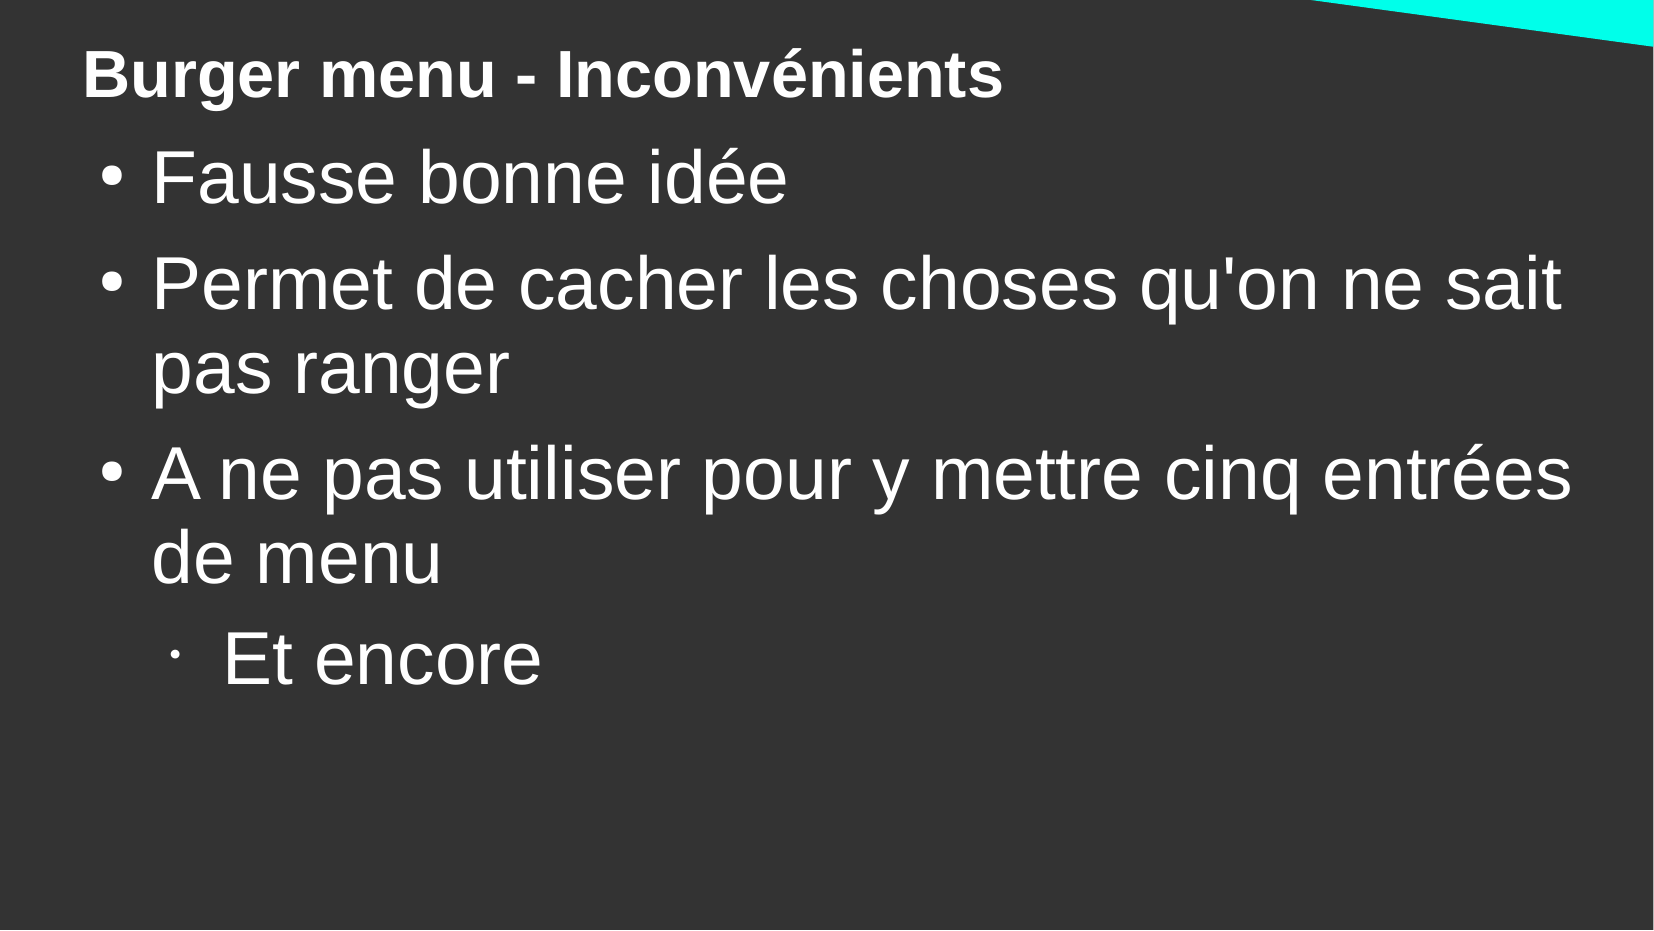

# Burger menu - Inconvénients
Fausse bonne idée
Permet de cacher les choses qu'on ne sait pas ranger
A ne pas utiliser pour y mettre cinq entrées de menu
Et encore